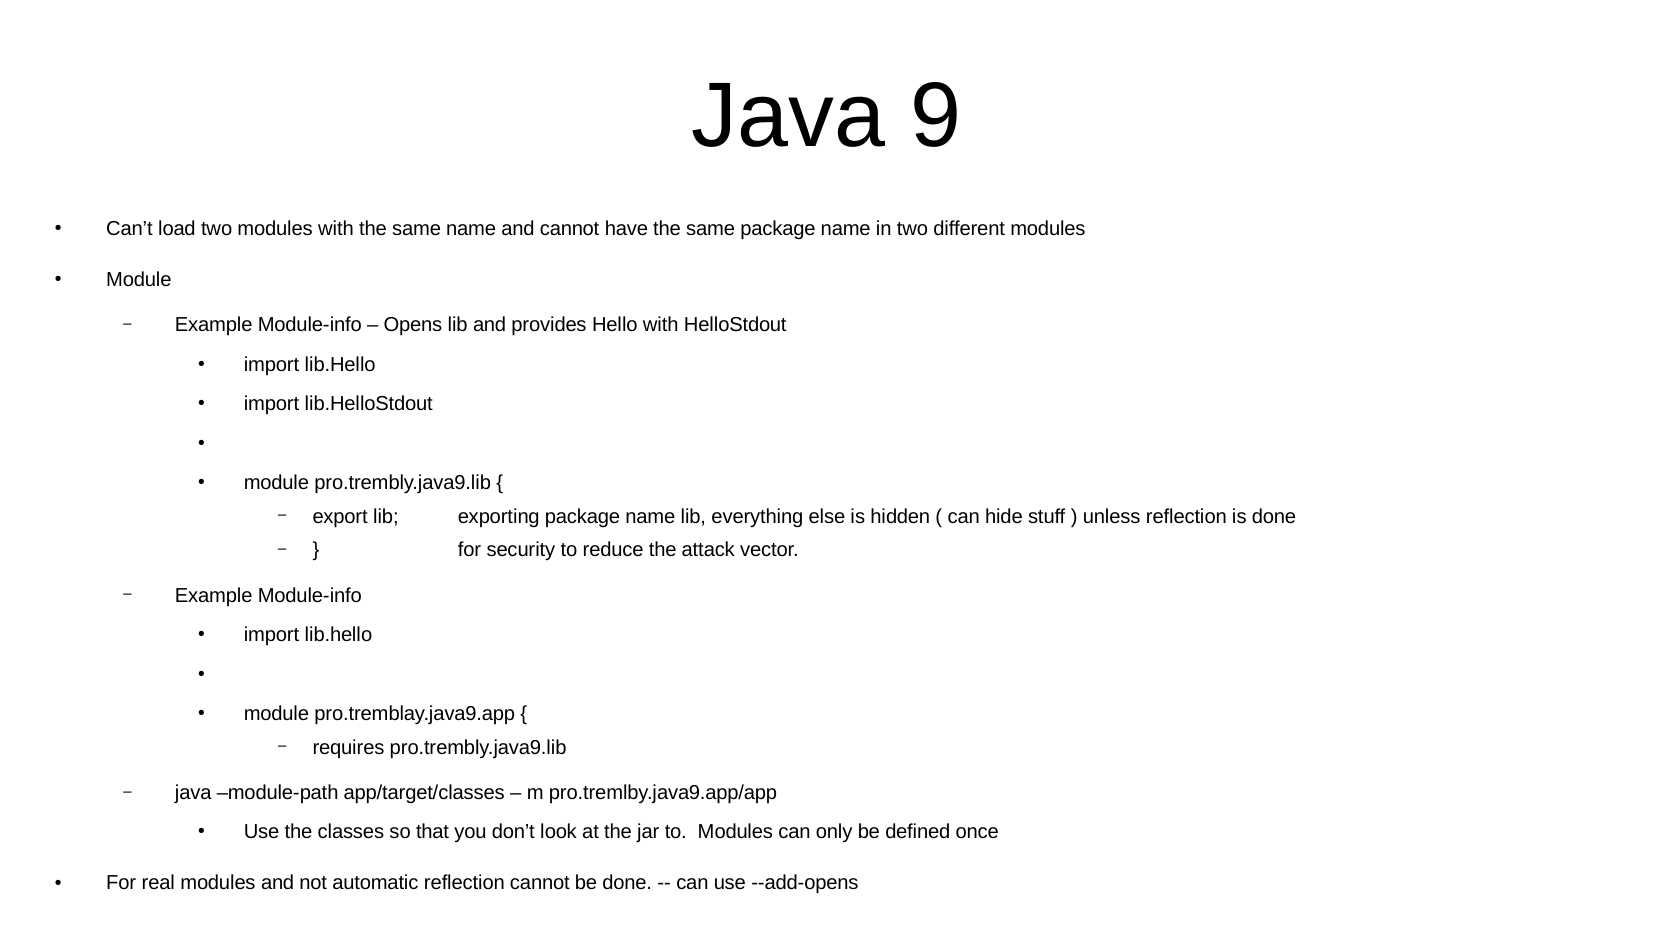

# Java 9
Can’t load two modules with the same name and cannot have the same package name in two different modules
Module
Example Module-info – Opens lib and provides Hello with HelloStdout
import lib.Hello
import lib.HelloStdout
module pro.trembly.java9.lib {
export lib;			exporting package name lib, everything else is hidden ( can hide stuff ) unless reflection is done
}			 		for security to reduce the attack vector.
Example Module-info
import lib.hello
module pro.tremblay.java9.app {
requires pro.trembly.java9.lib
java –module-path app/target/classes – m pro.tremlby.java9.app/app
Use the classes so that you don’t look at the jar to. Modules can only be defined once
For real modules and not automatic reflection cannot be done. -- can use --add-opens